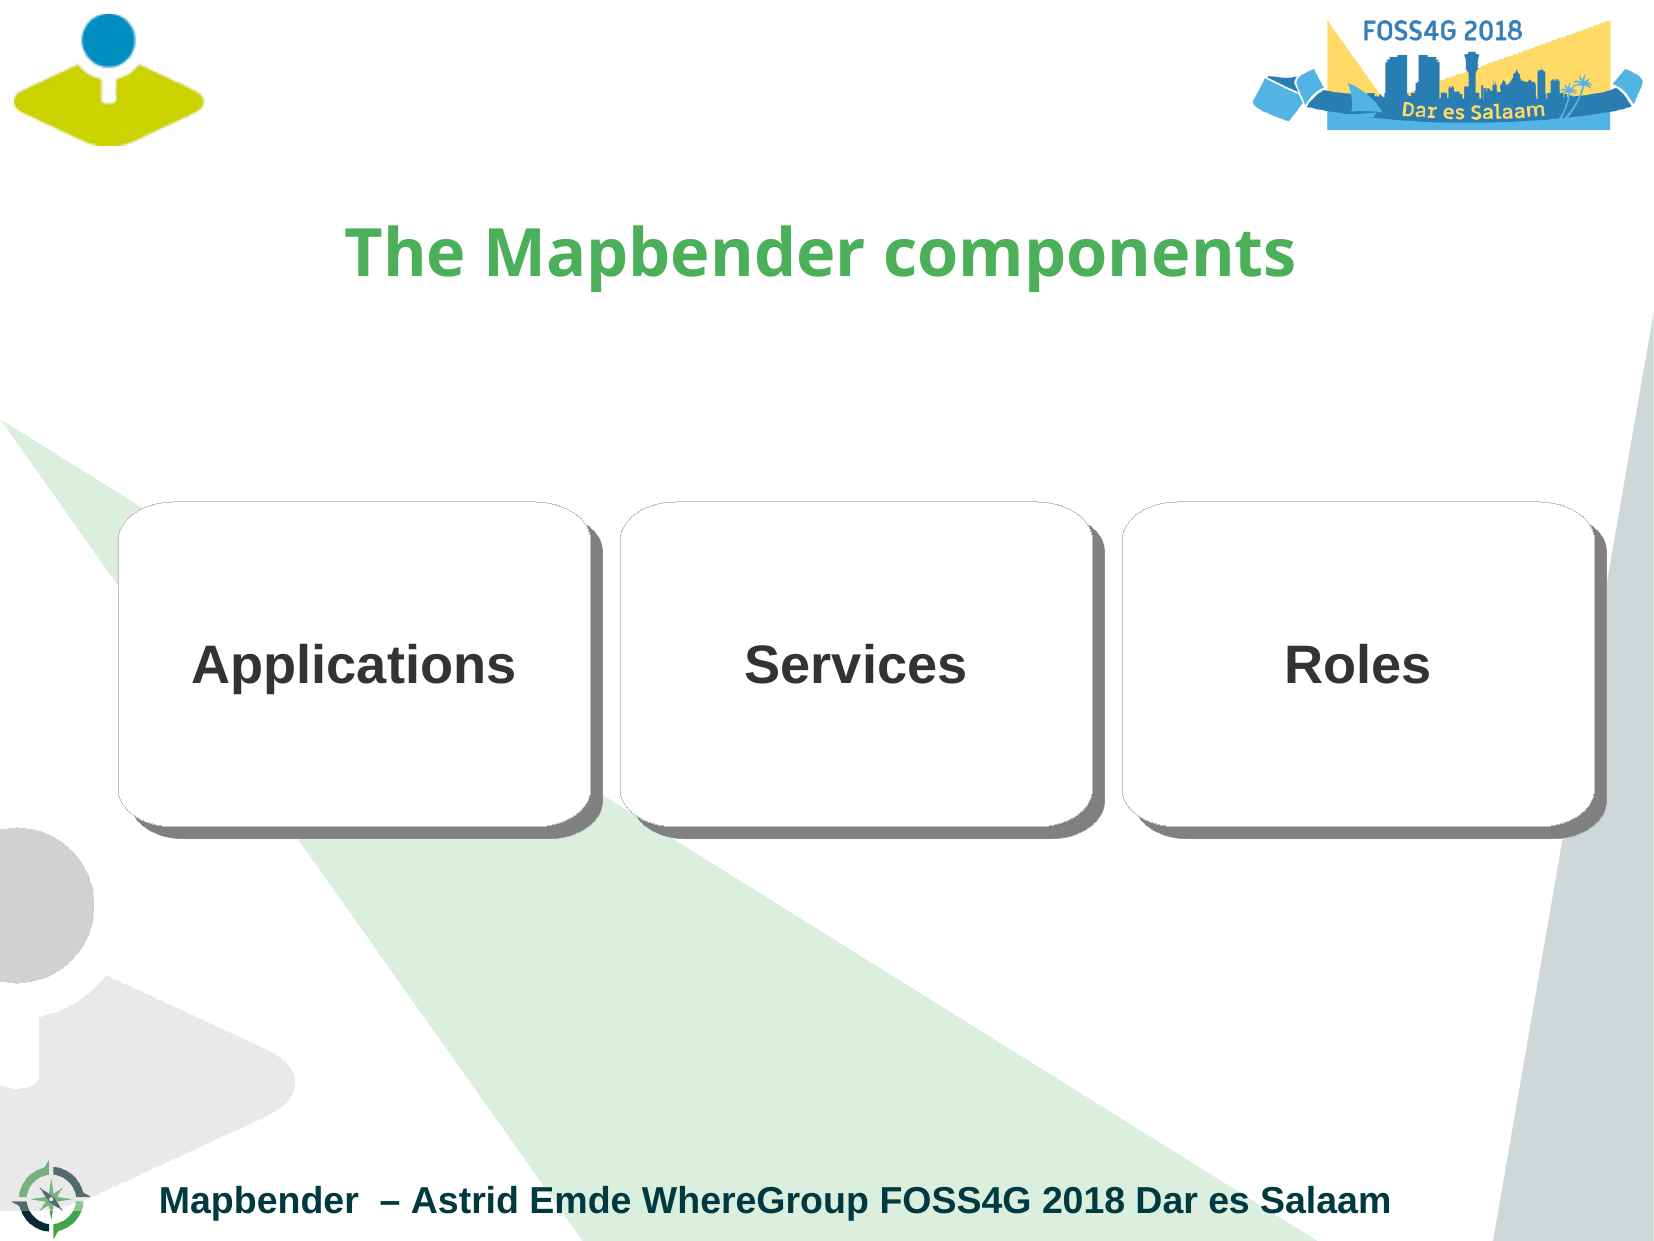

# The Mapbender components
Applications
Services
Roles